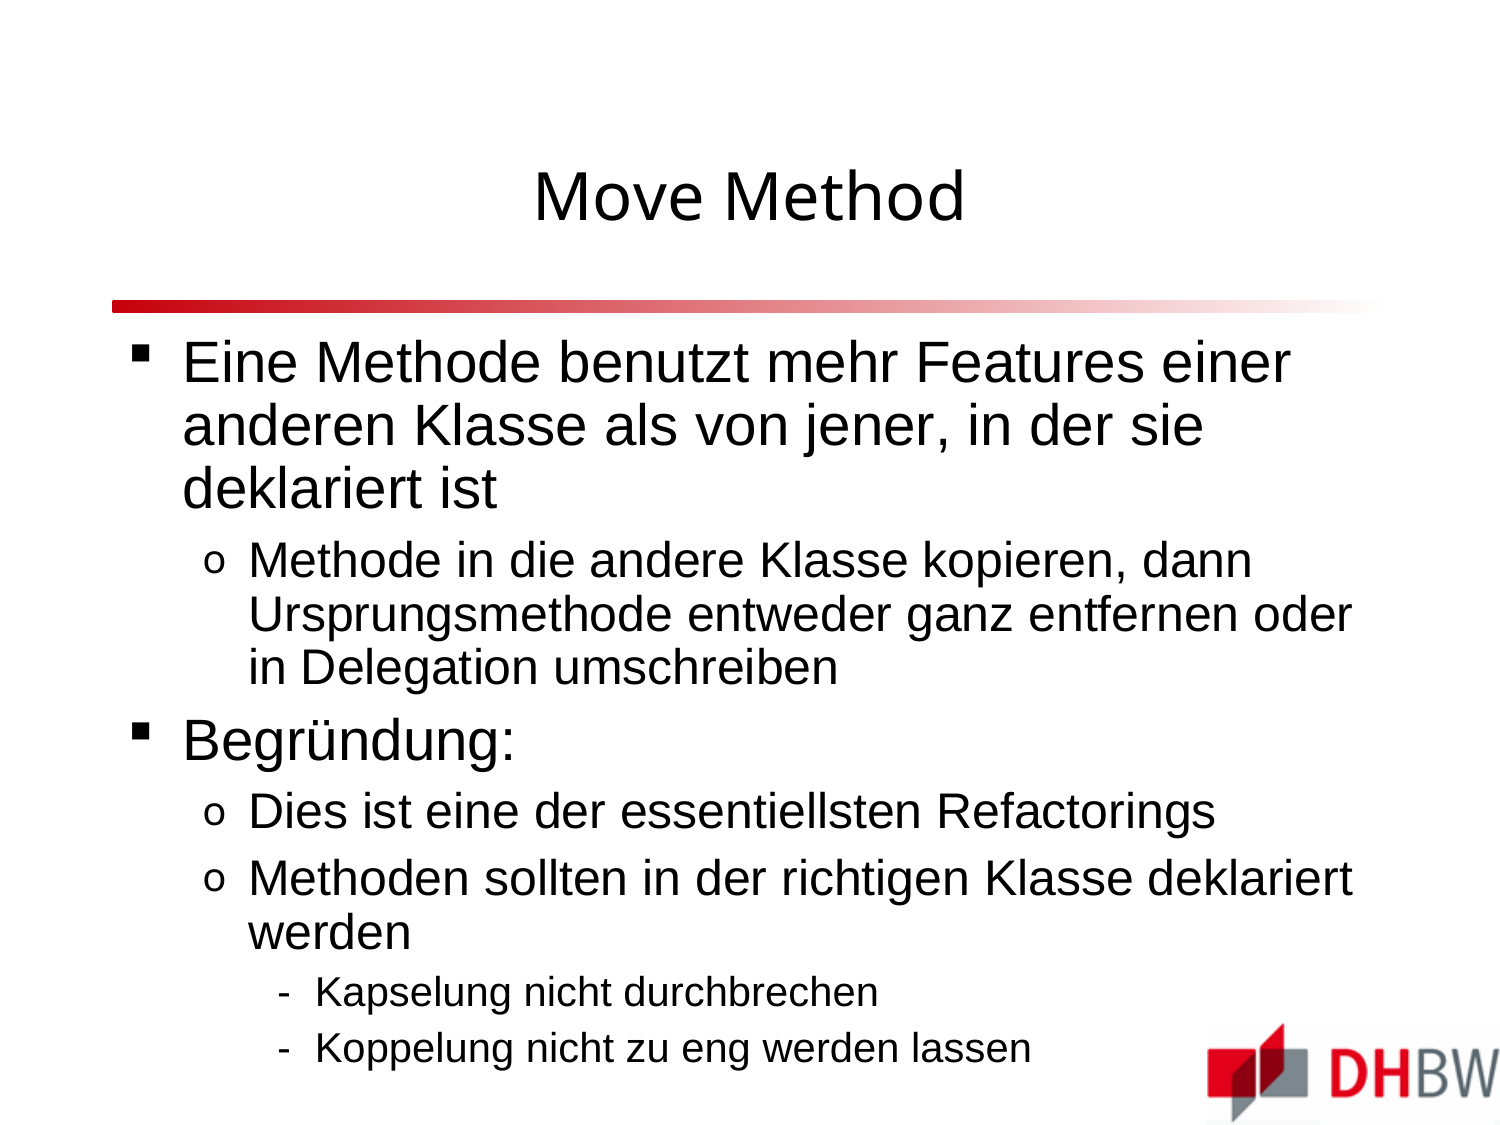

# Move Method
Eine Methode benutzt mehr Features einer anderen Klasse als von jener, in der sie deklariert ist
Methode in die andere Klasse kopieren, dann Ursprungsmethode entweder ganz entfernen oder in Delegation umschreiben
Begründung:
Dies ist eine der essentiellsten Refactorings
Methoden sollten in der richtigen Klasse deklariert werden
Kapselung nicht durchbrechen
Koppelung nicht zu eng werden lassen